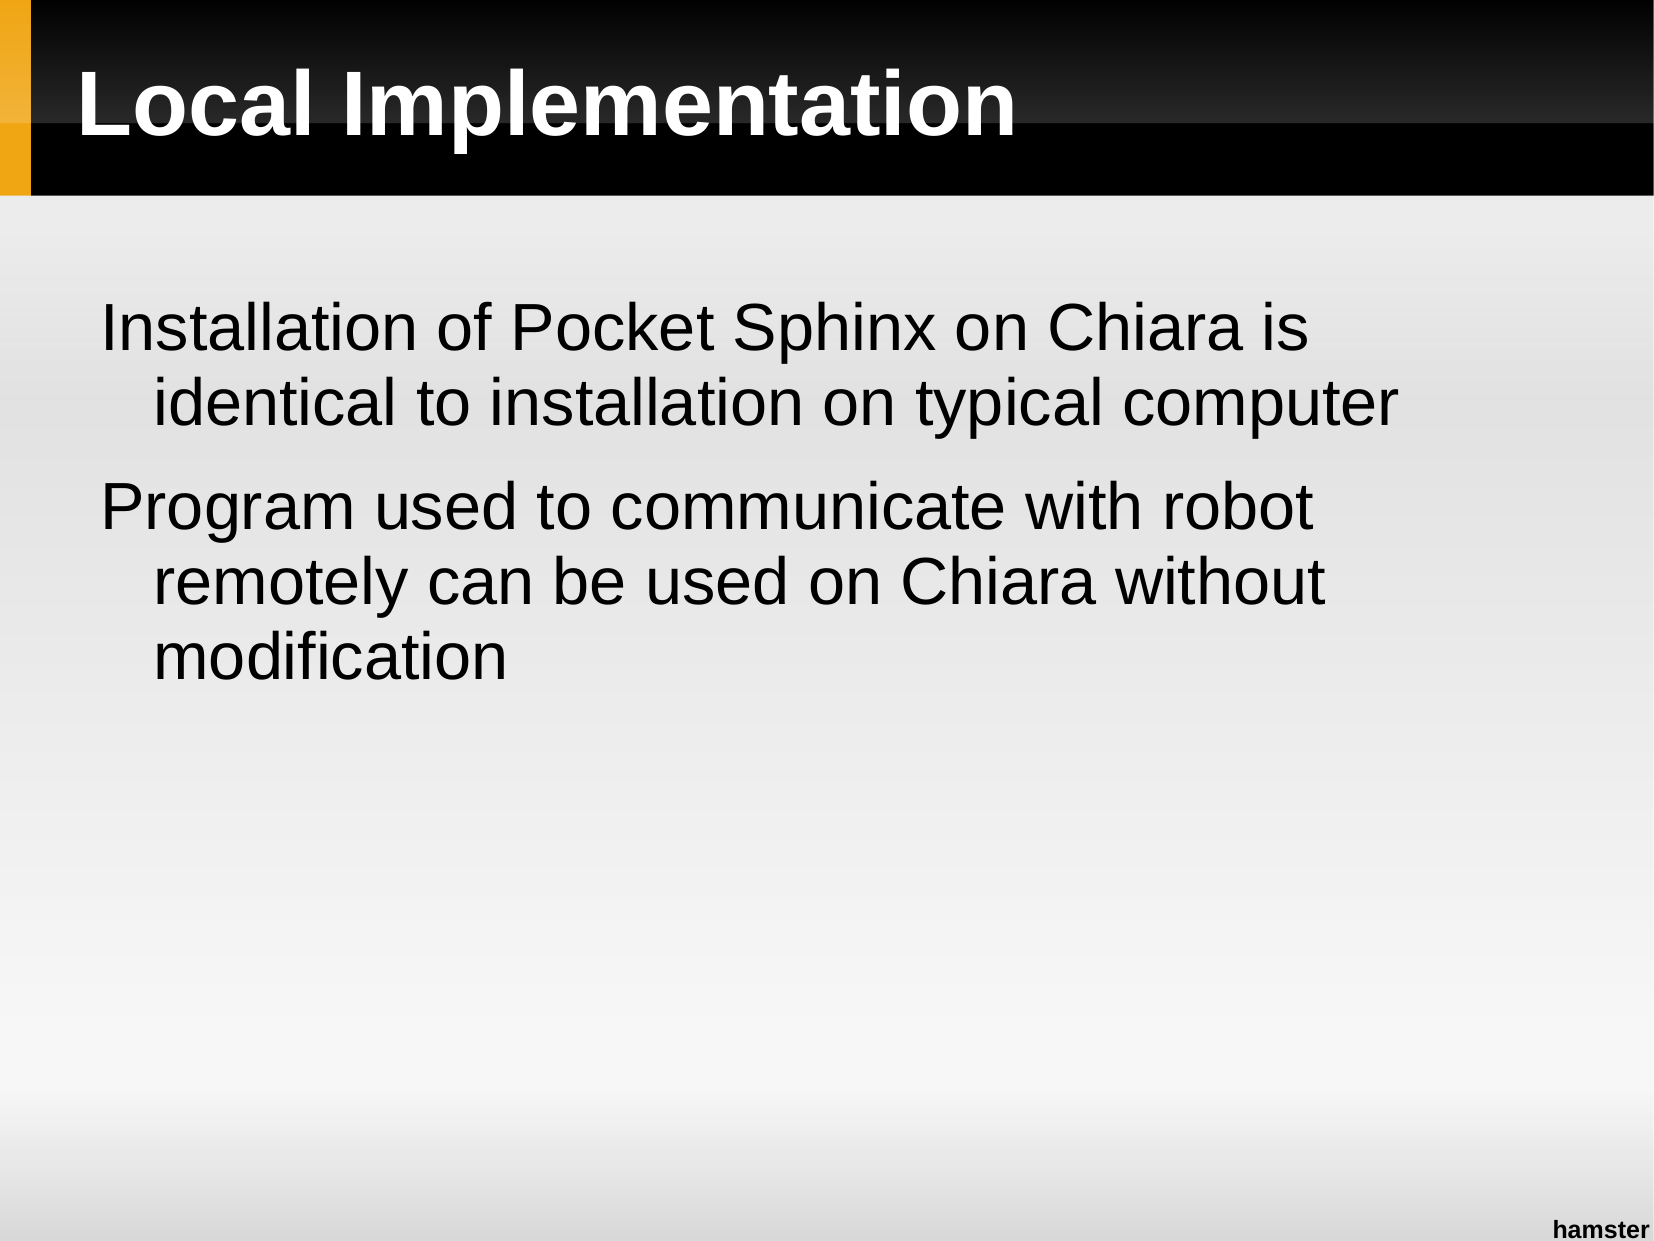

# Local Implementation
Installation of Pocket Sphinx on Chiara is identical to installation on typical computer
Program used to communicate with robot remotely can be used on Chiara without modification
hamster